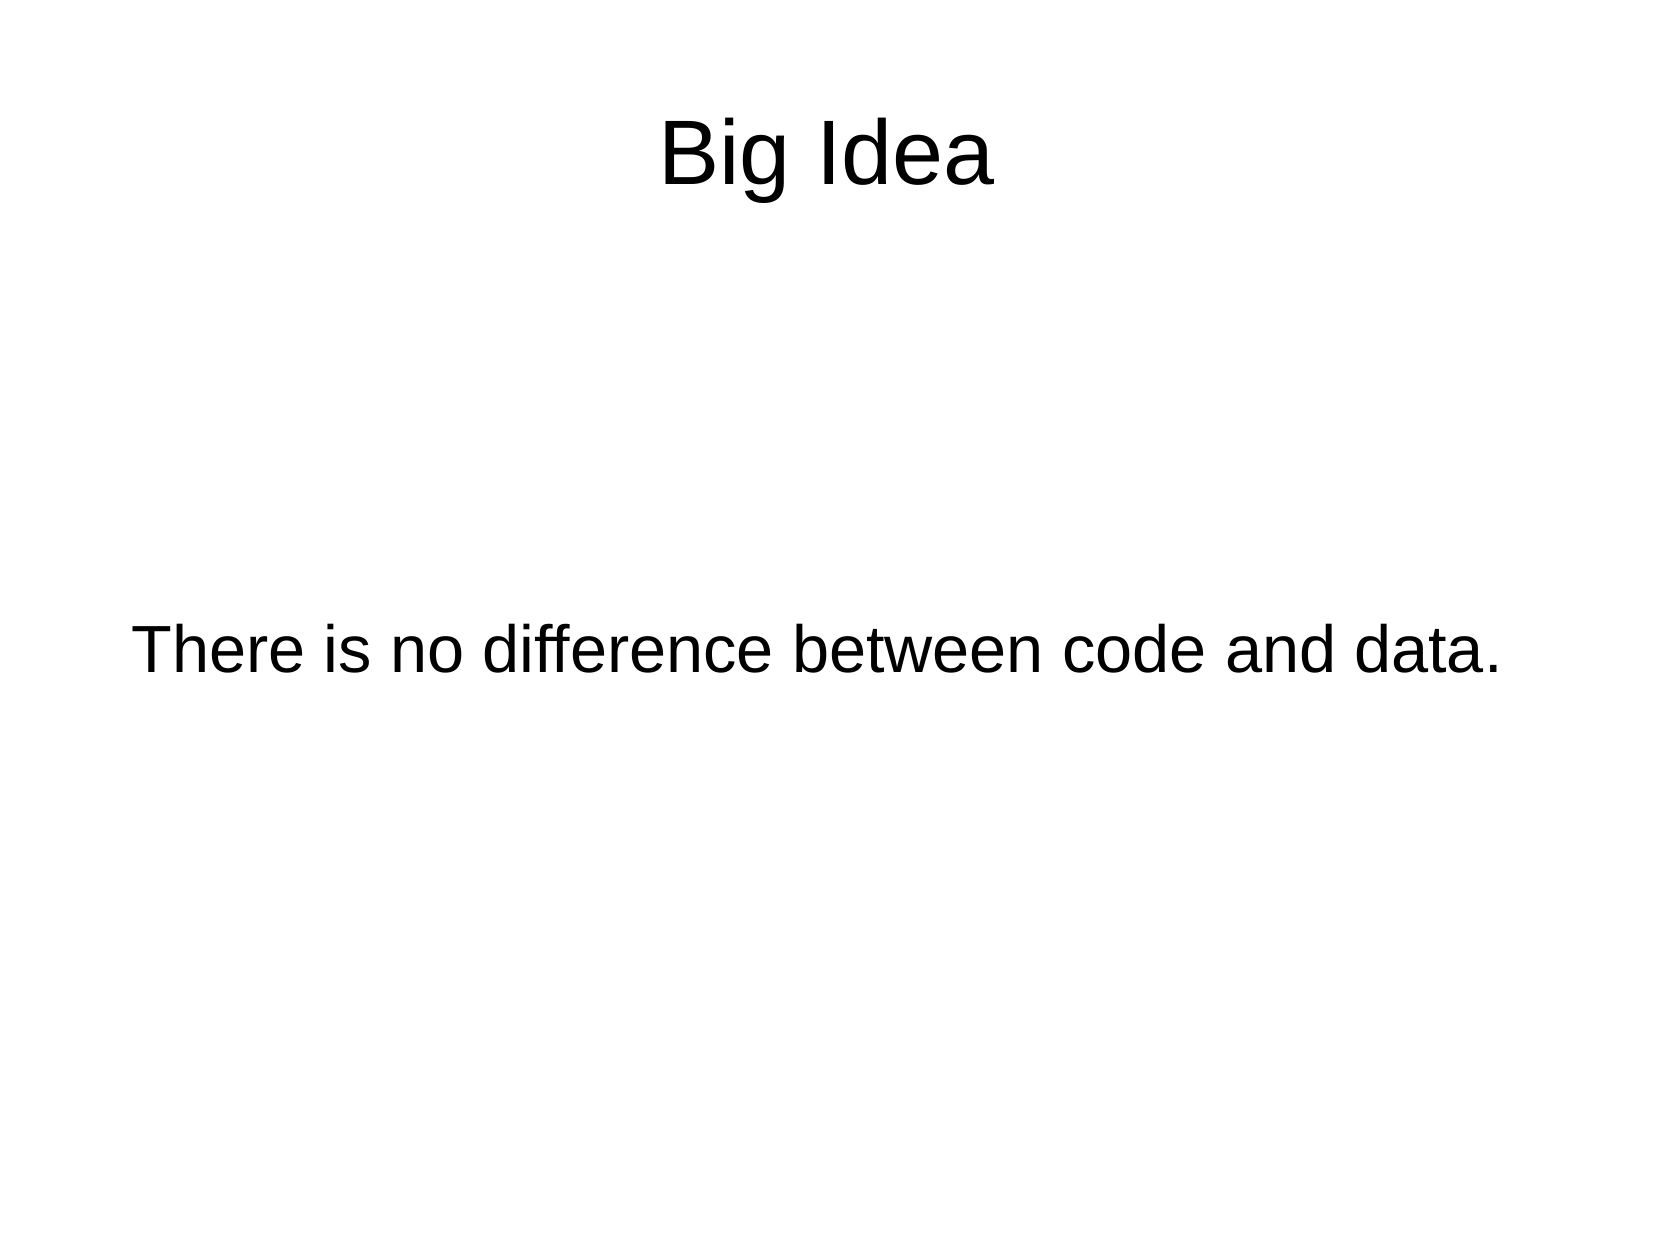

# Big Idea
There is no difference between code and data.